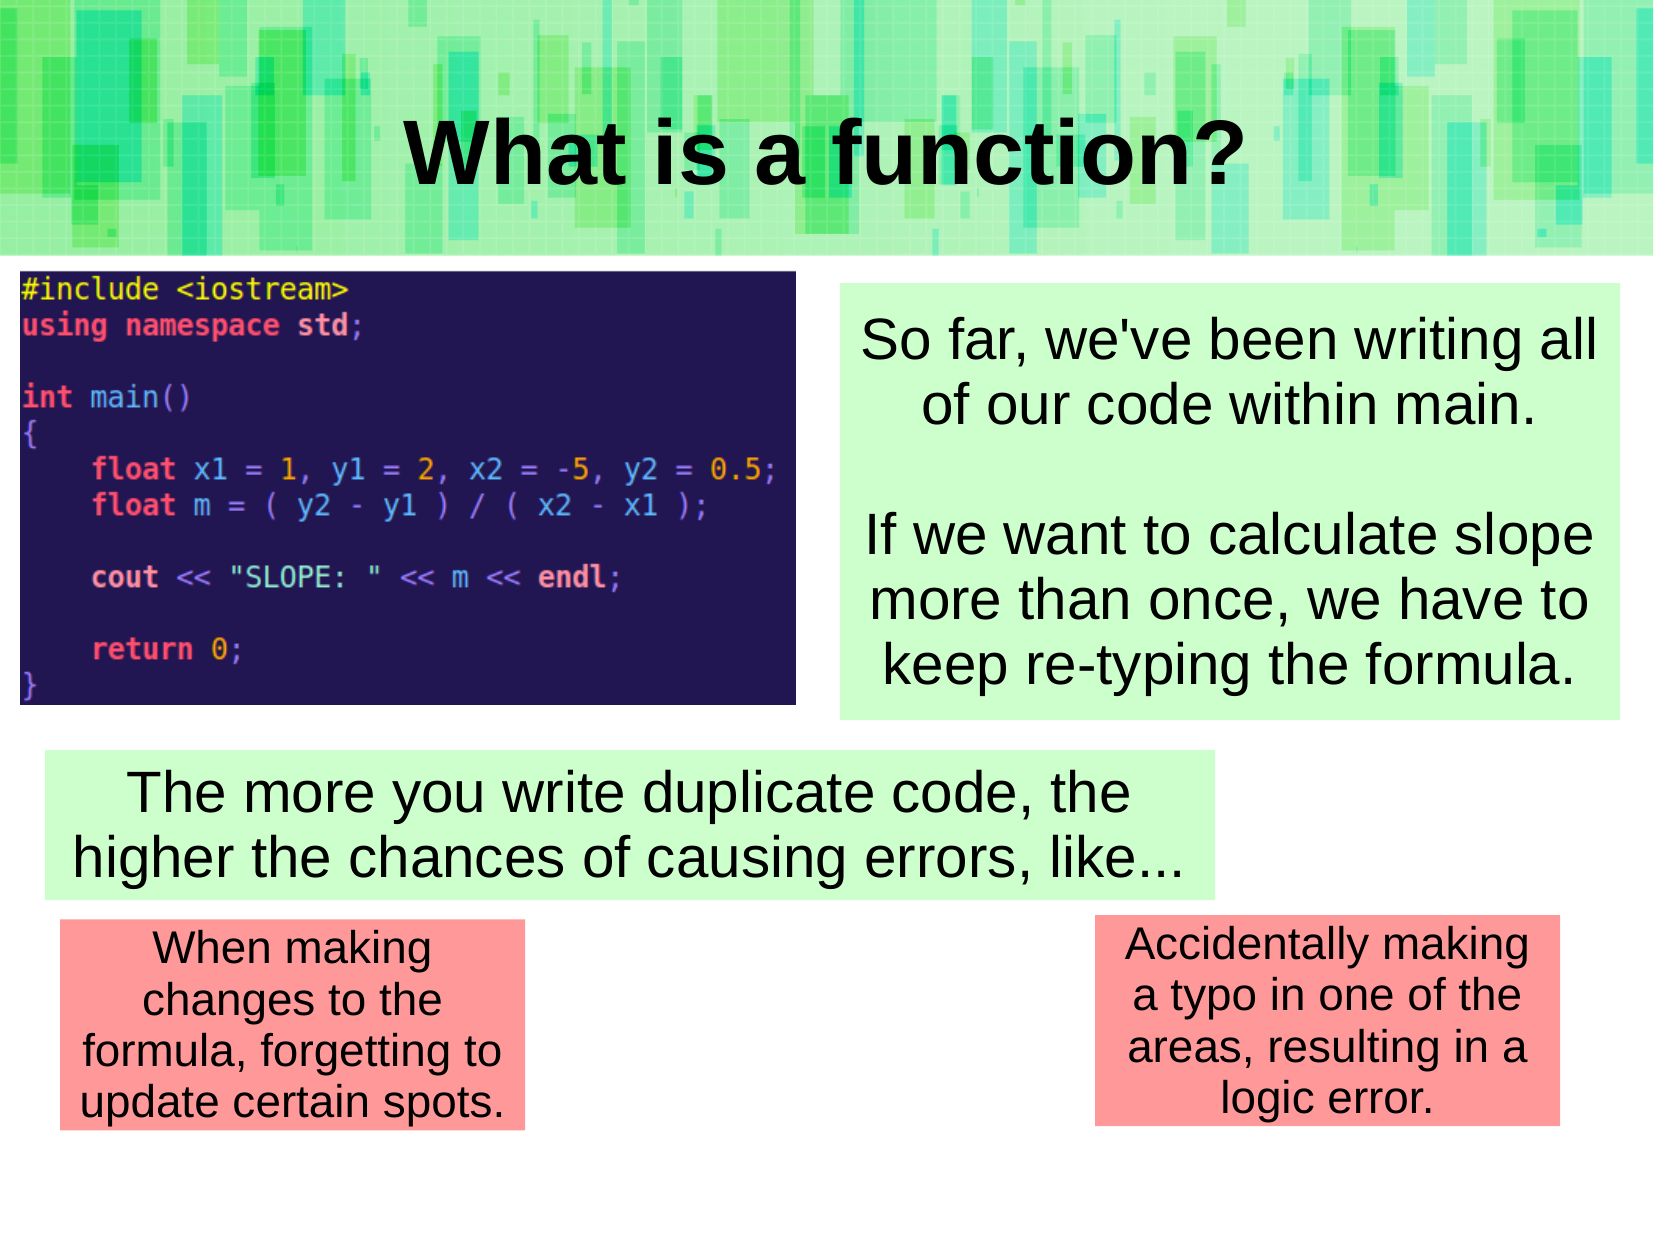

# What is a function?
So far, we've been writing all of our code within main.
If we want to calculate slope more than once, we have to keep re-typing the formula.
The more you write duplicate code, the higher the chances of causing errors, like...
Accidentally making a typo in one of the areas, resulting in a logic error.
When making changes to the formula, forgetting to update certain spots.